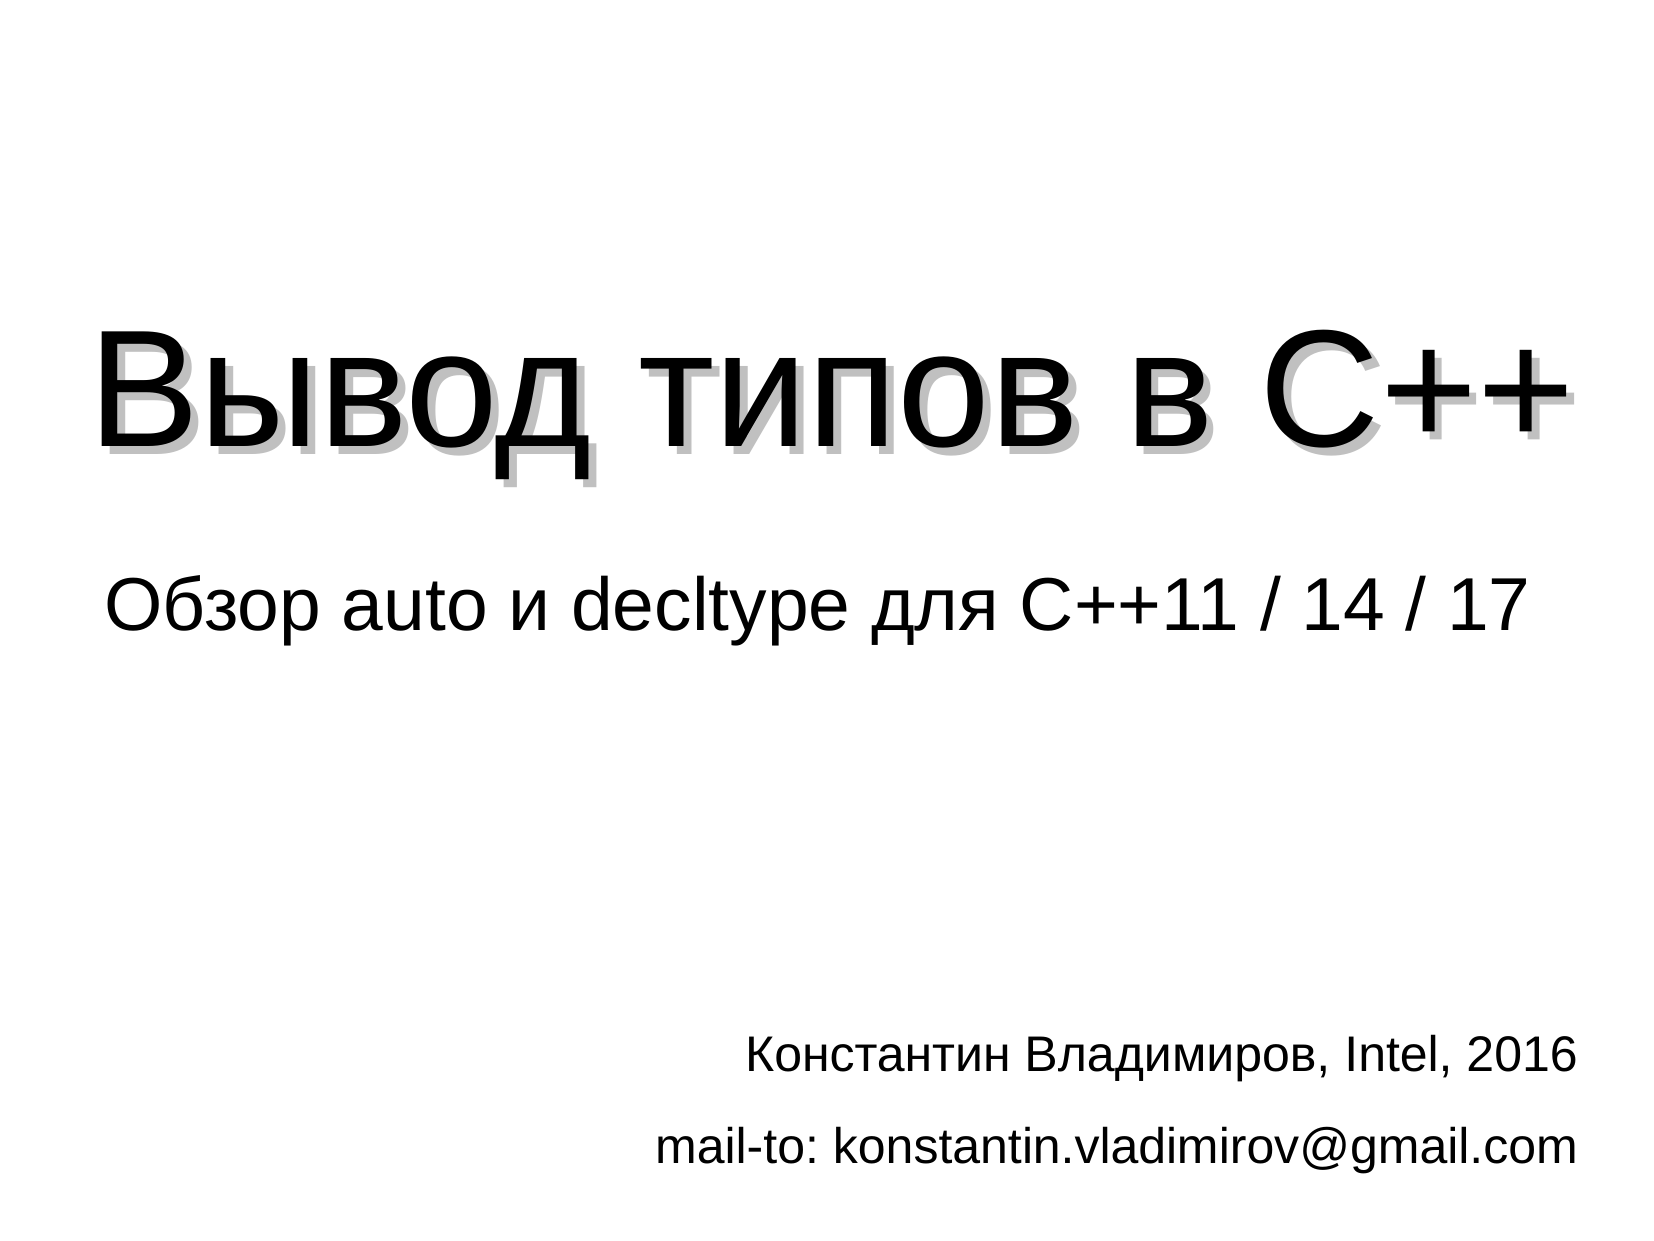

# Вывод типов в C++
Обзор auto и decltype для C++11 / 14 / 17
Константин Владимиров, Intel, 2016
mail-to: konstantin.vladimirov@gmail.com